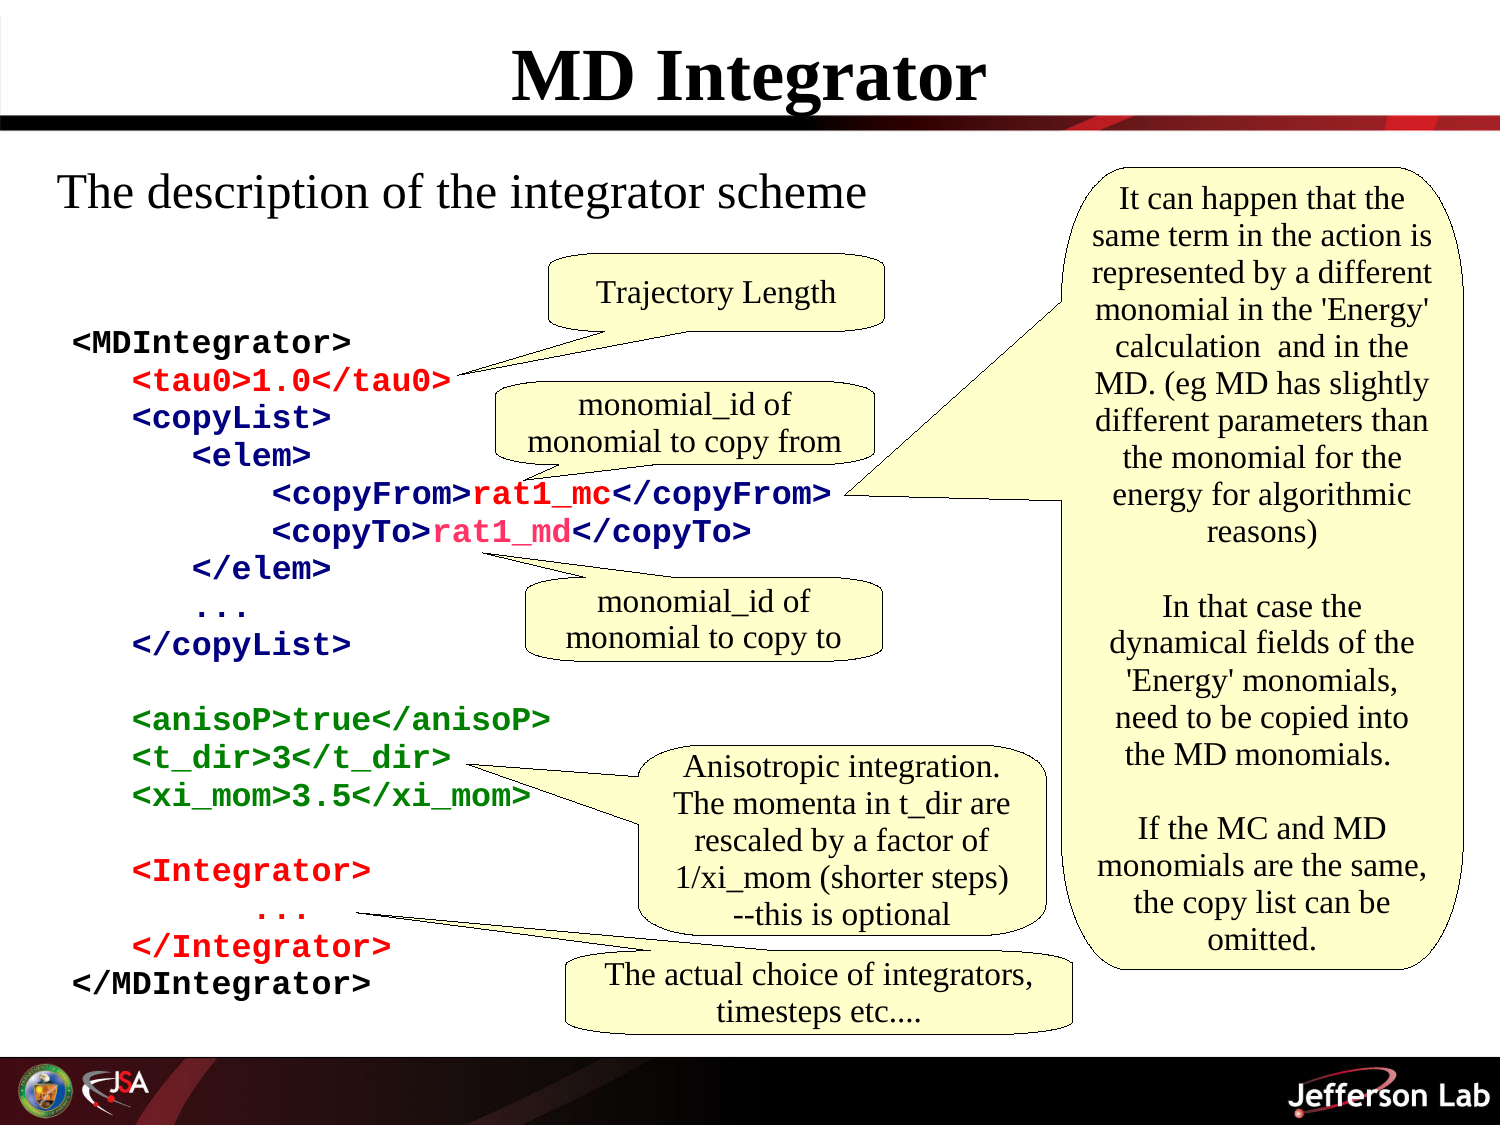

# MD Integrator
The description of the integrator scheme
It can happen that the same term in the action is represented by a different monomial in the 'Energy' calculation and in the MD. (eg MD has slightly different parameters than the monomial for the energy for algorithmic reasons)
In that case the dynamical fields of the 'Energy' monomials, need to be copied into the MD monomials.
If the MC and MD monomials are the same, the copy list can be omitted.
Trajectory Length
<MDIntegrator>
 <tau0>1.0</tau0>
 <copyList>
 <elem>
 <copyFrom>rat1_mc</copyFrom>
 <copyTo>rat1_md</copyTo>
 </elem>
 ...
 </copyList>
 <anisoP>true</anisoP>
 <t_dir>3</t_dir>
 <xi_mom>3.5</xi_mom>
 <Integrator>
 ...
 </Integrator>
</MDIntegrator>
monomial_id of monomial to copy from
monomial_id of monomial to copy to
Anisotropic integration.
The momenta in t_dir are rescaled by a factor of 1/xi_mom (shorter steps)
--this is optional
The actual choice of integrators, timesteps etc....